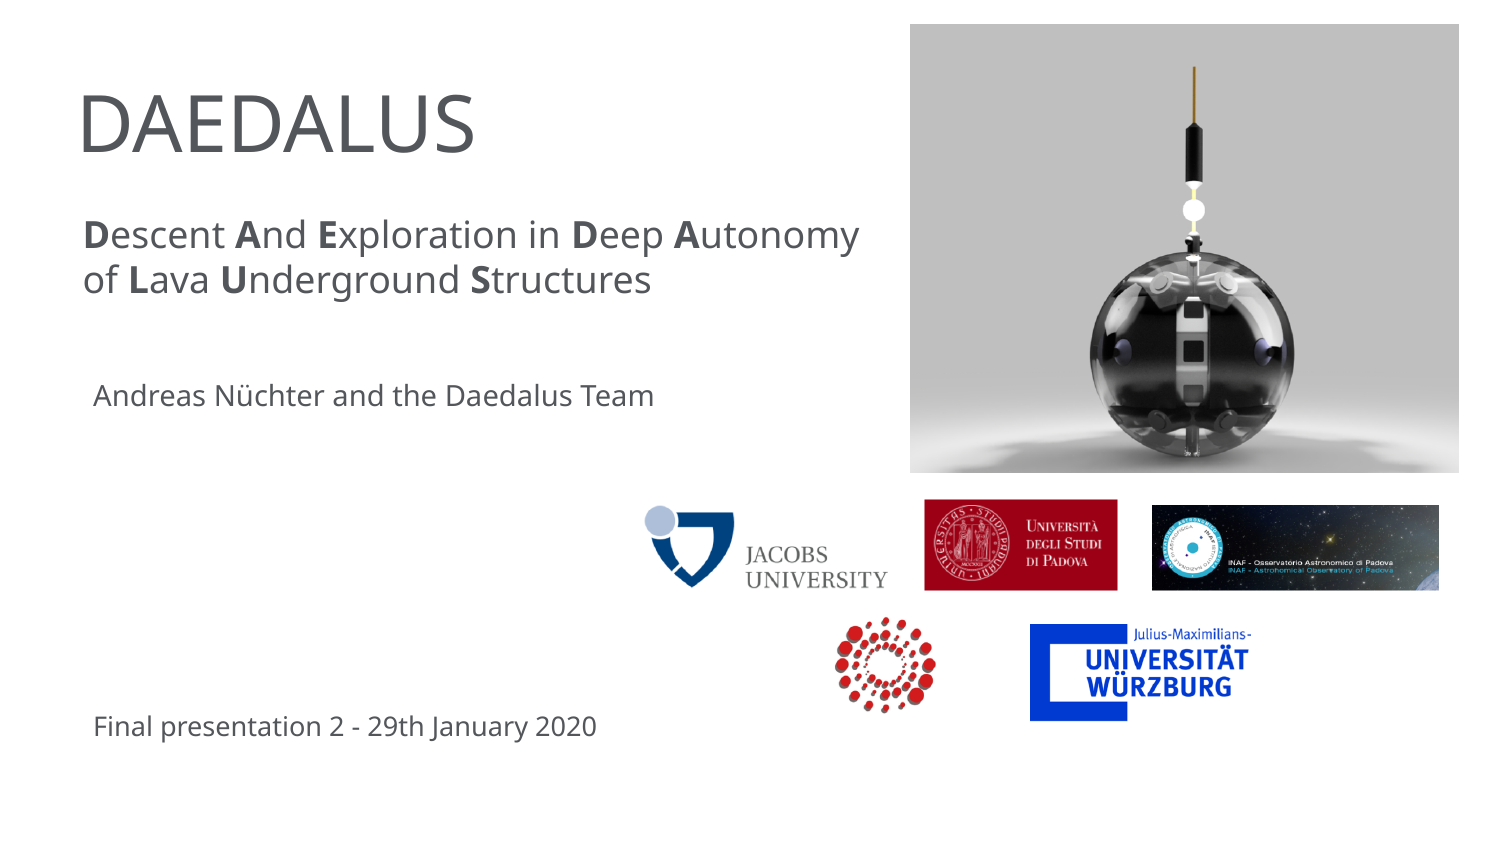

DAEDALUS
Descent And Exploration in Deep Autonomy of Lava Underground Structures
Andreas Nüchter and the Daedalus Team
# Final presentation 2 - 29th January 2020